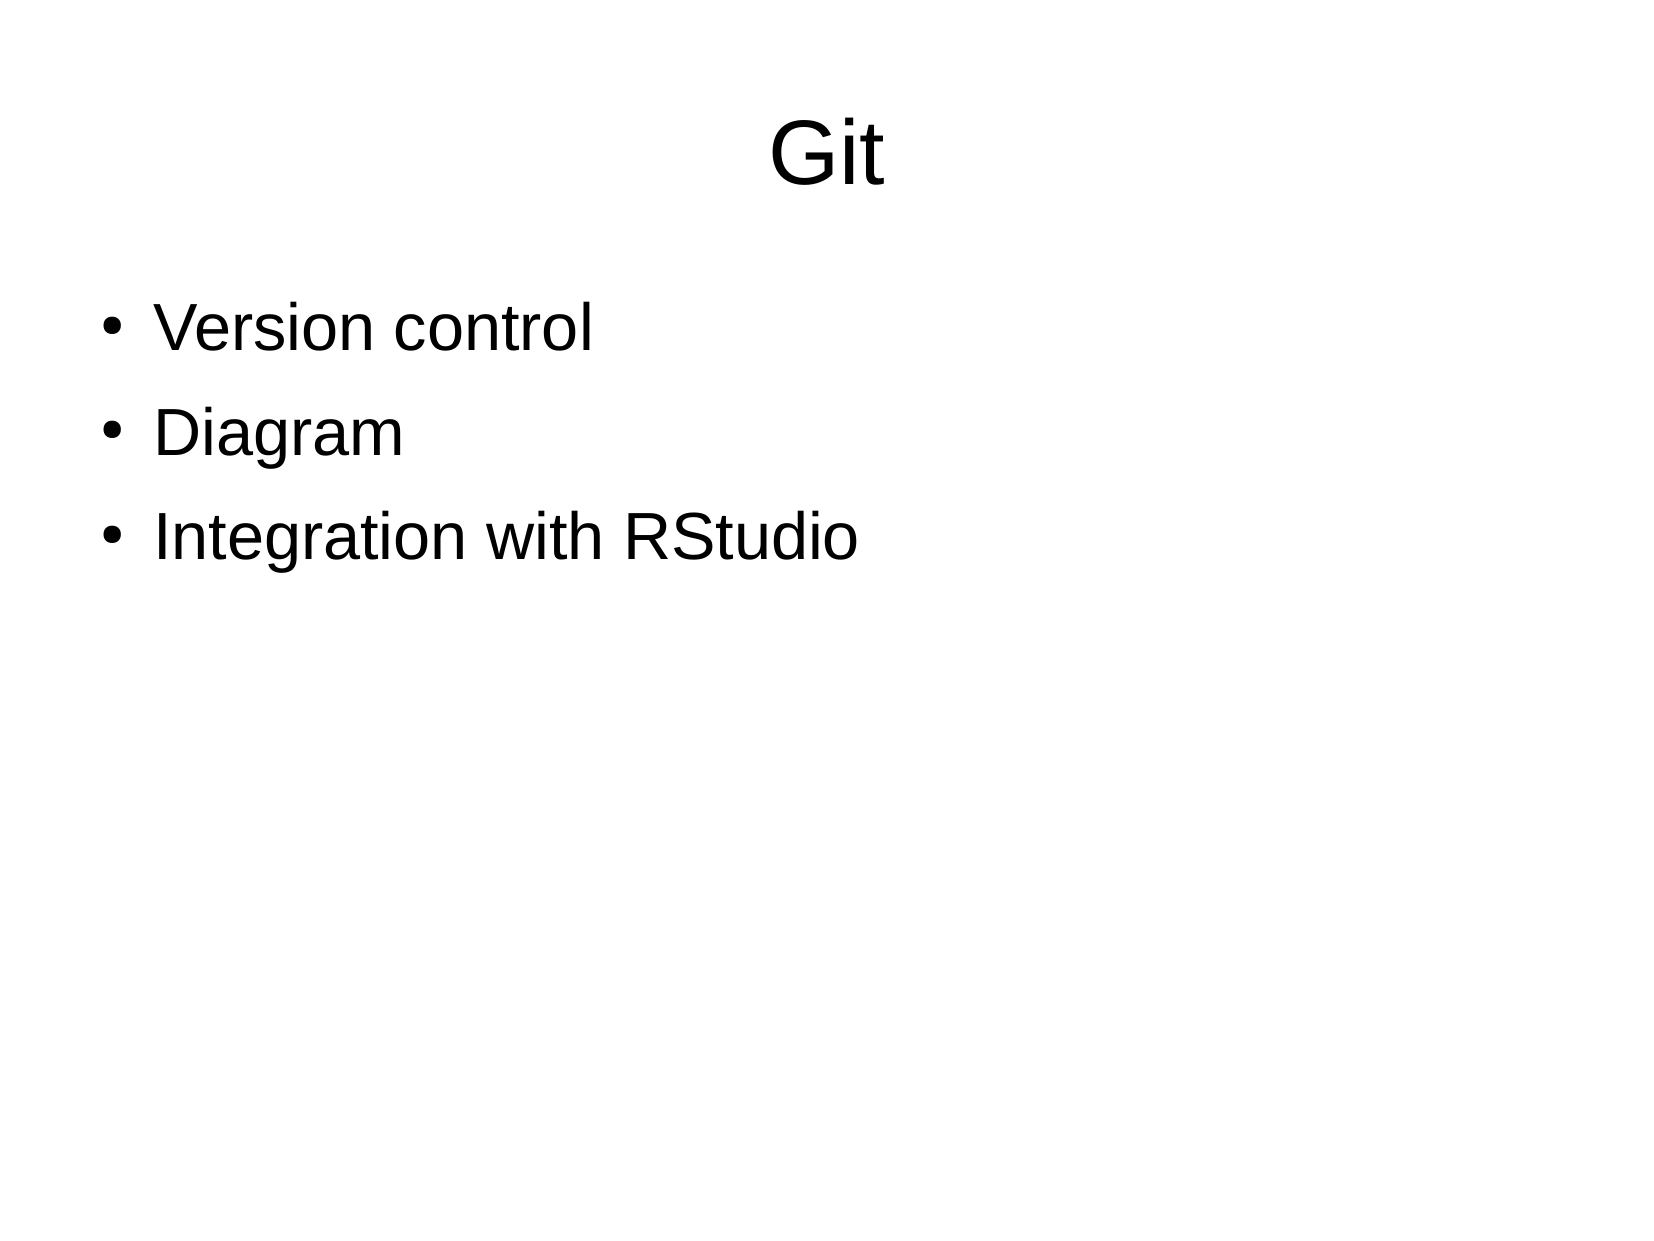

# Git
Version control
Diagram
Integration with RStudio